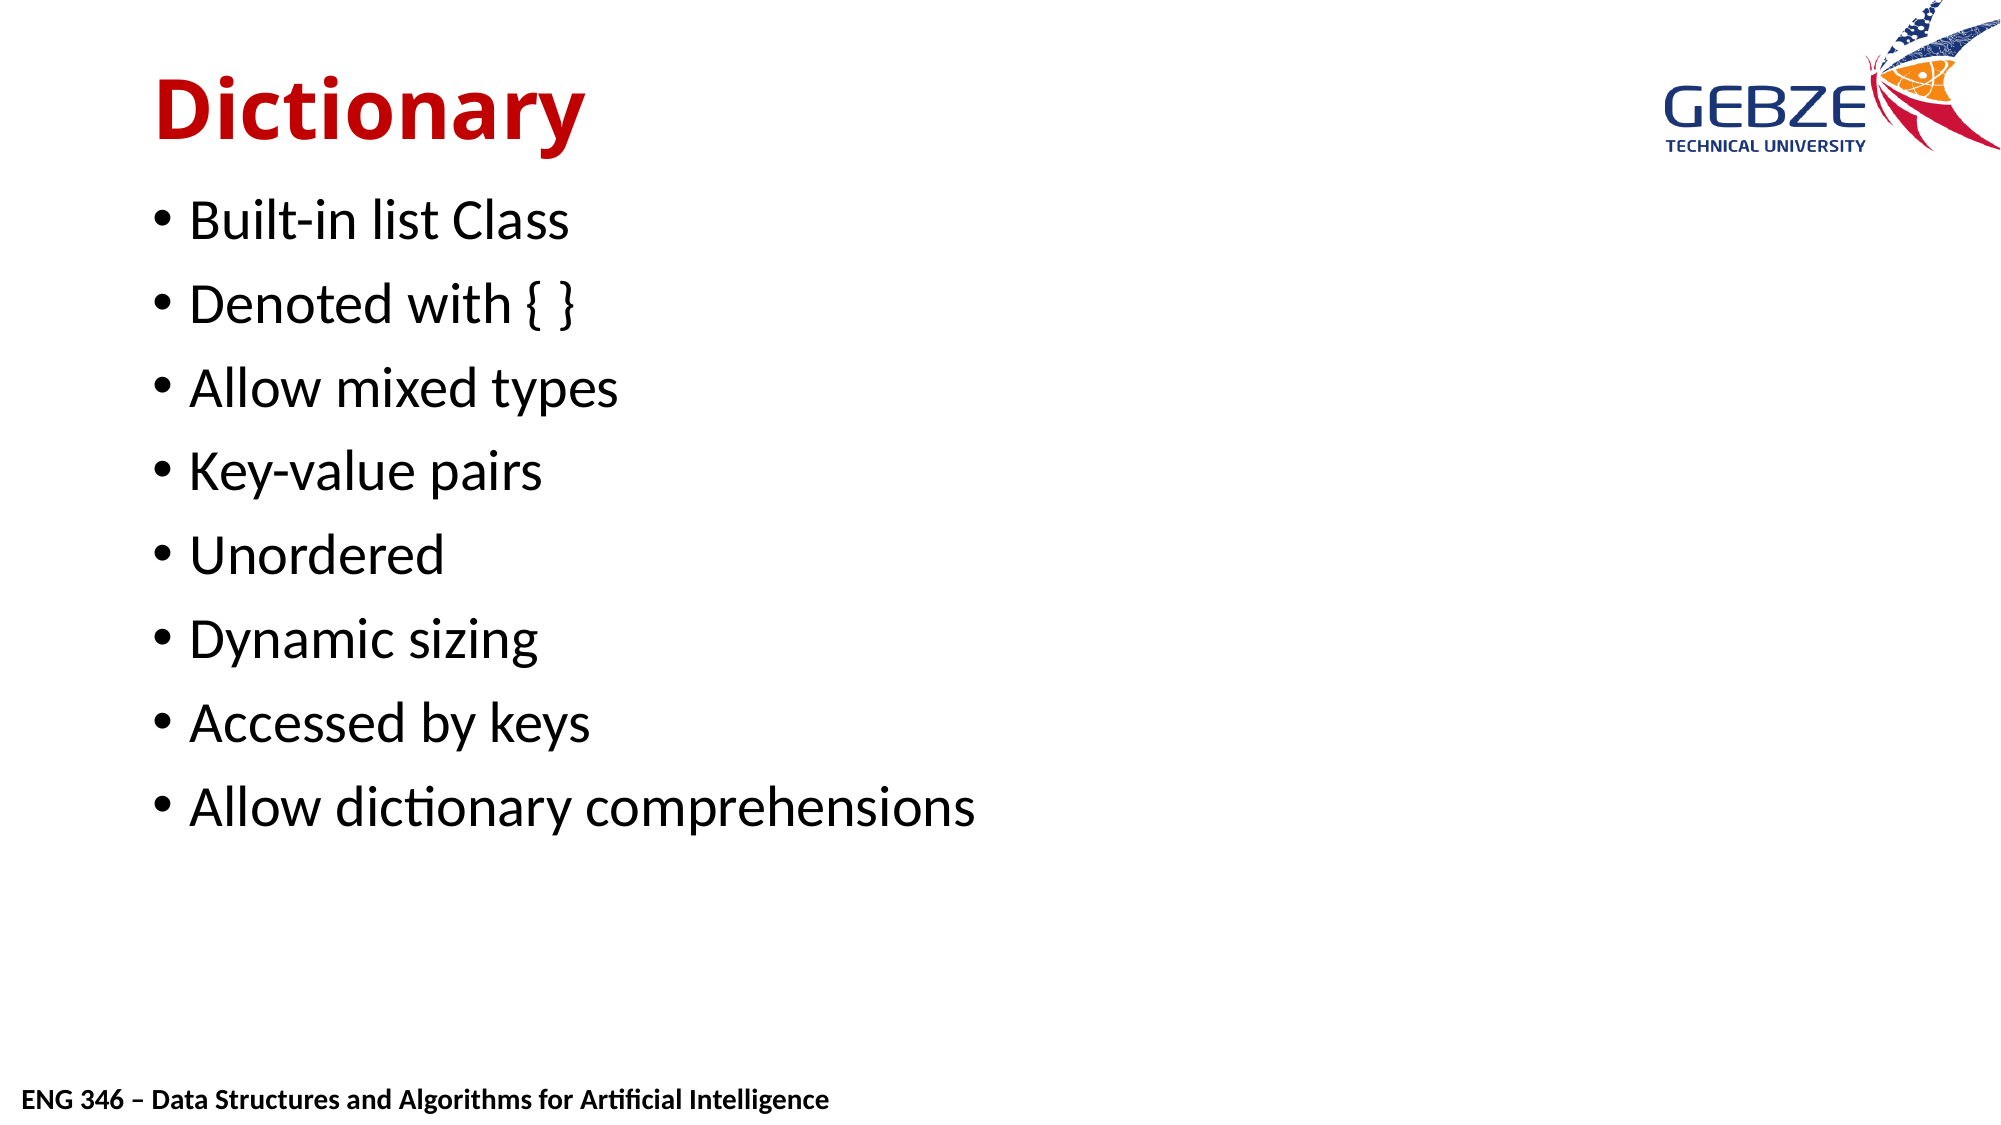

# Dictionary
Built-in list Class
Denoted with { }
Allow mixed types
Key-value pairs
Unordered
Dynamic sizing
Accessed by keys
Allow dictionary comprehensions